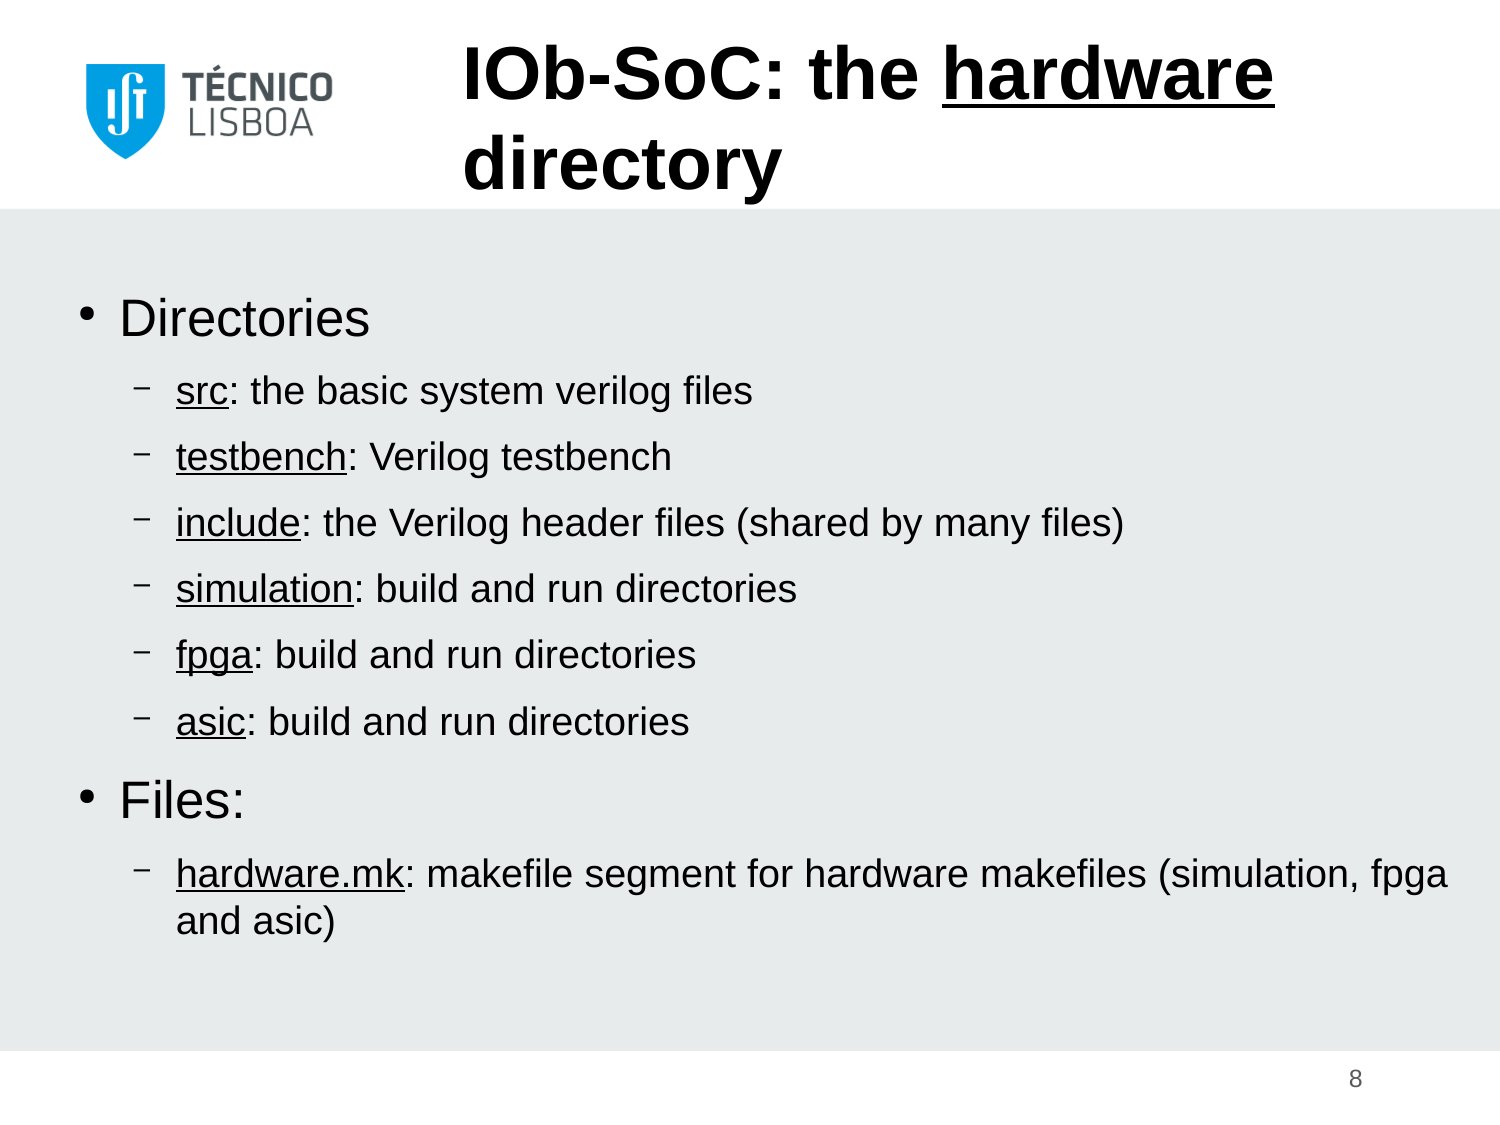

# IOb-SoC: the hardware directory
Directories
src: the basic system verilog files
testbench: Verilog testbench
include: the Verilog header files (shared by many files)
simulation: build and run directories
fpga: build and run directories
asic: build and run directories
Files:
hardware.mk: makefile segment for hardware makefiles (simulation, fpga and asic)
8